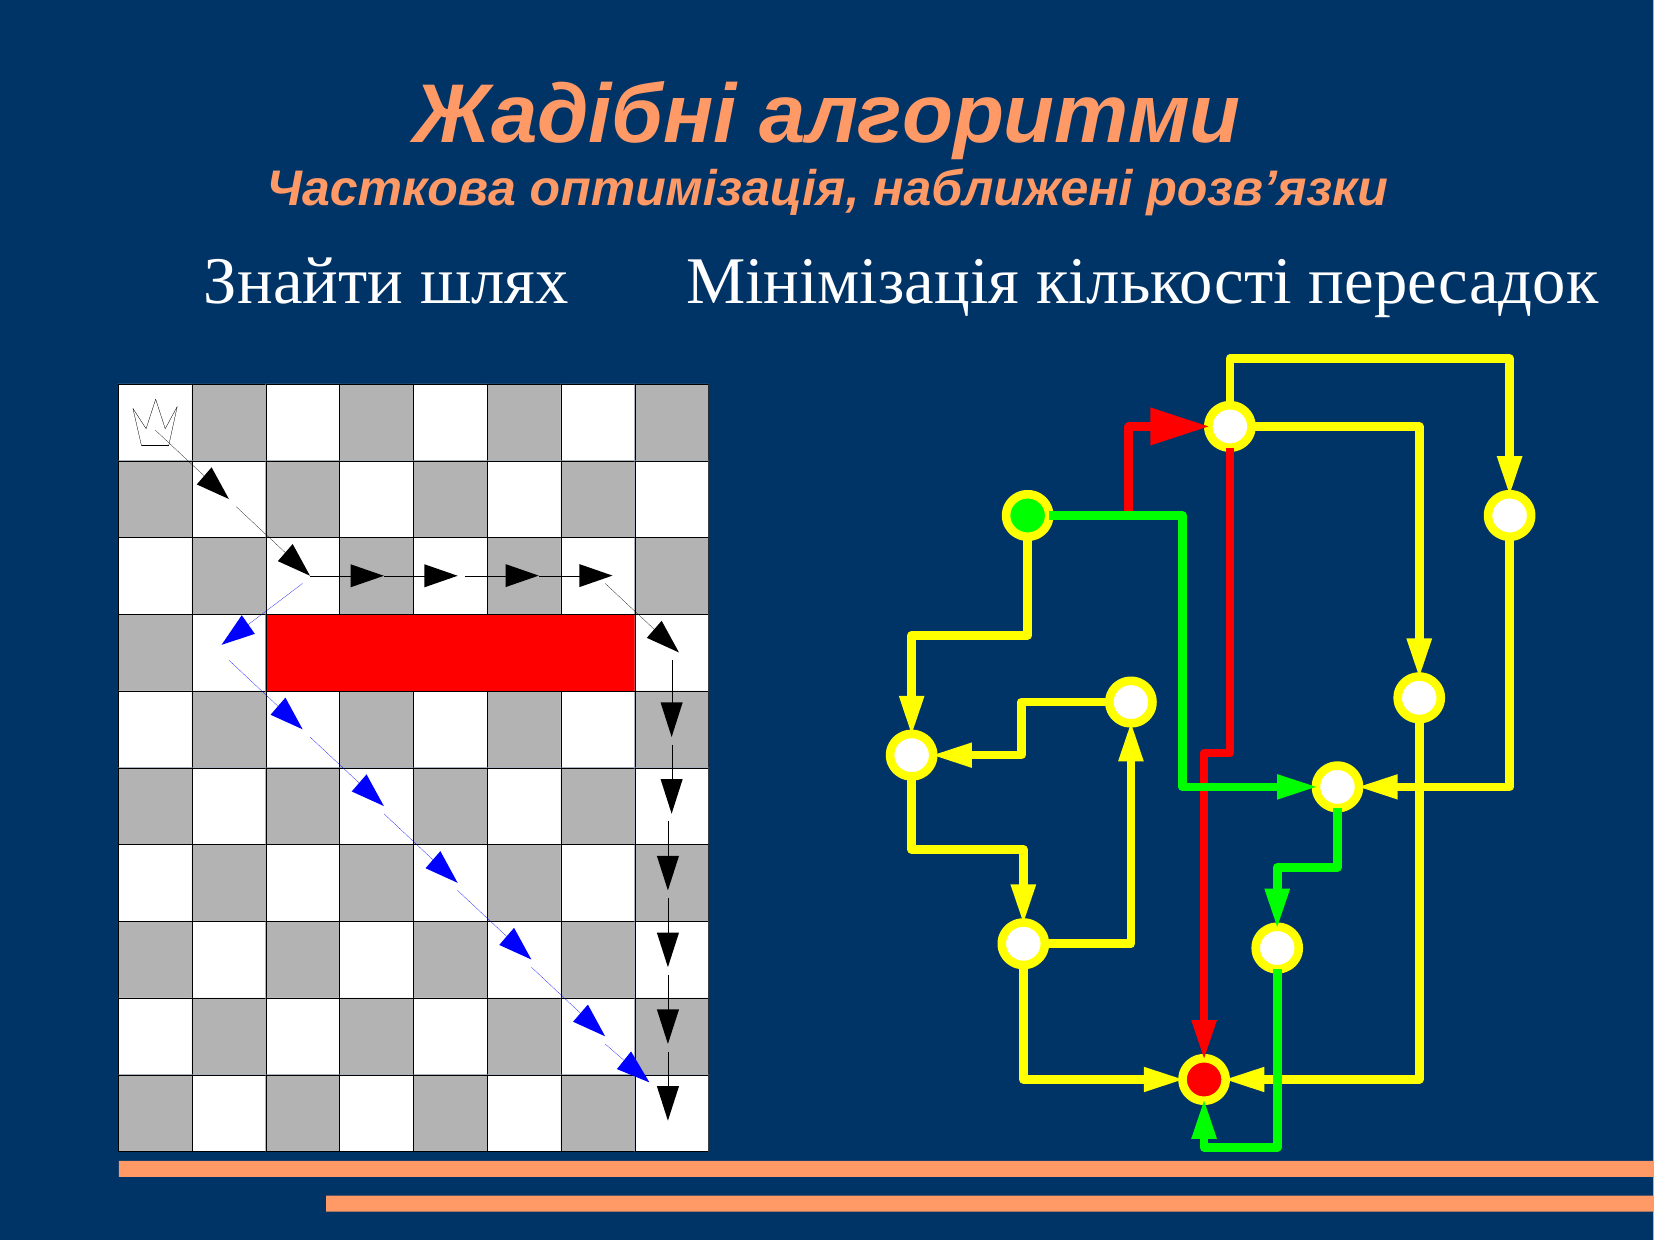

# Жадібні алгоритми Часткова оптимізація, наближені розв’язки
 Знайти шлях Мінімізація кількості пересадок